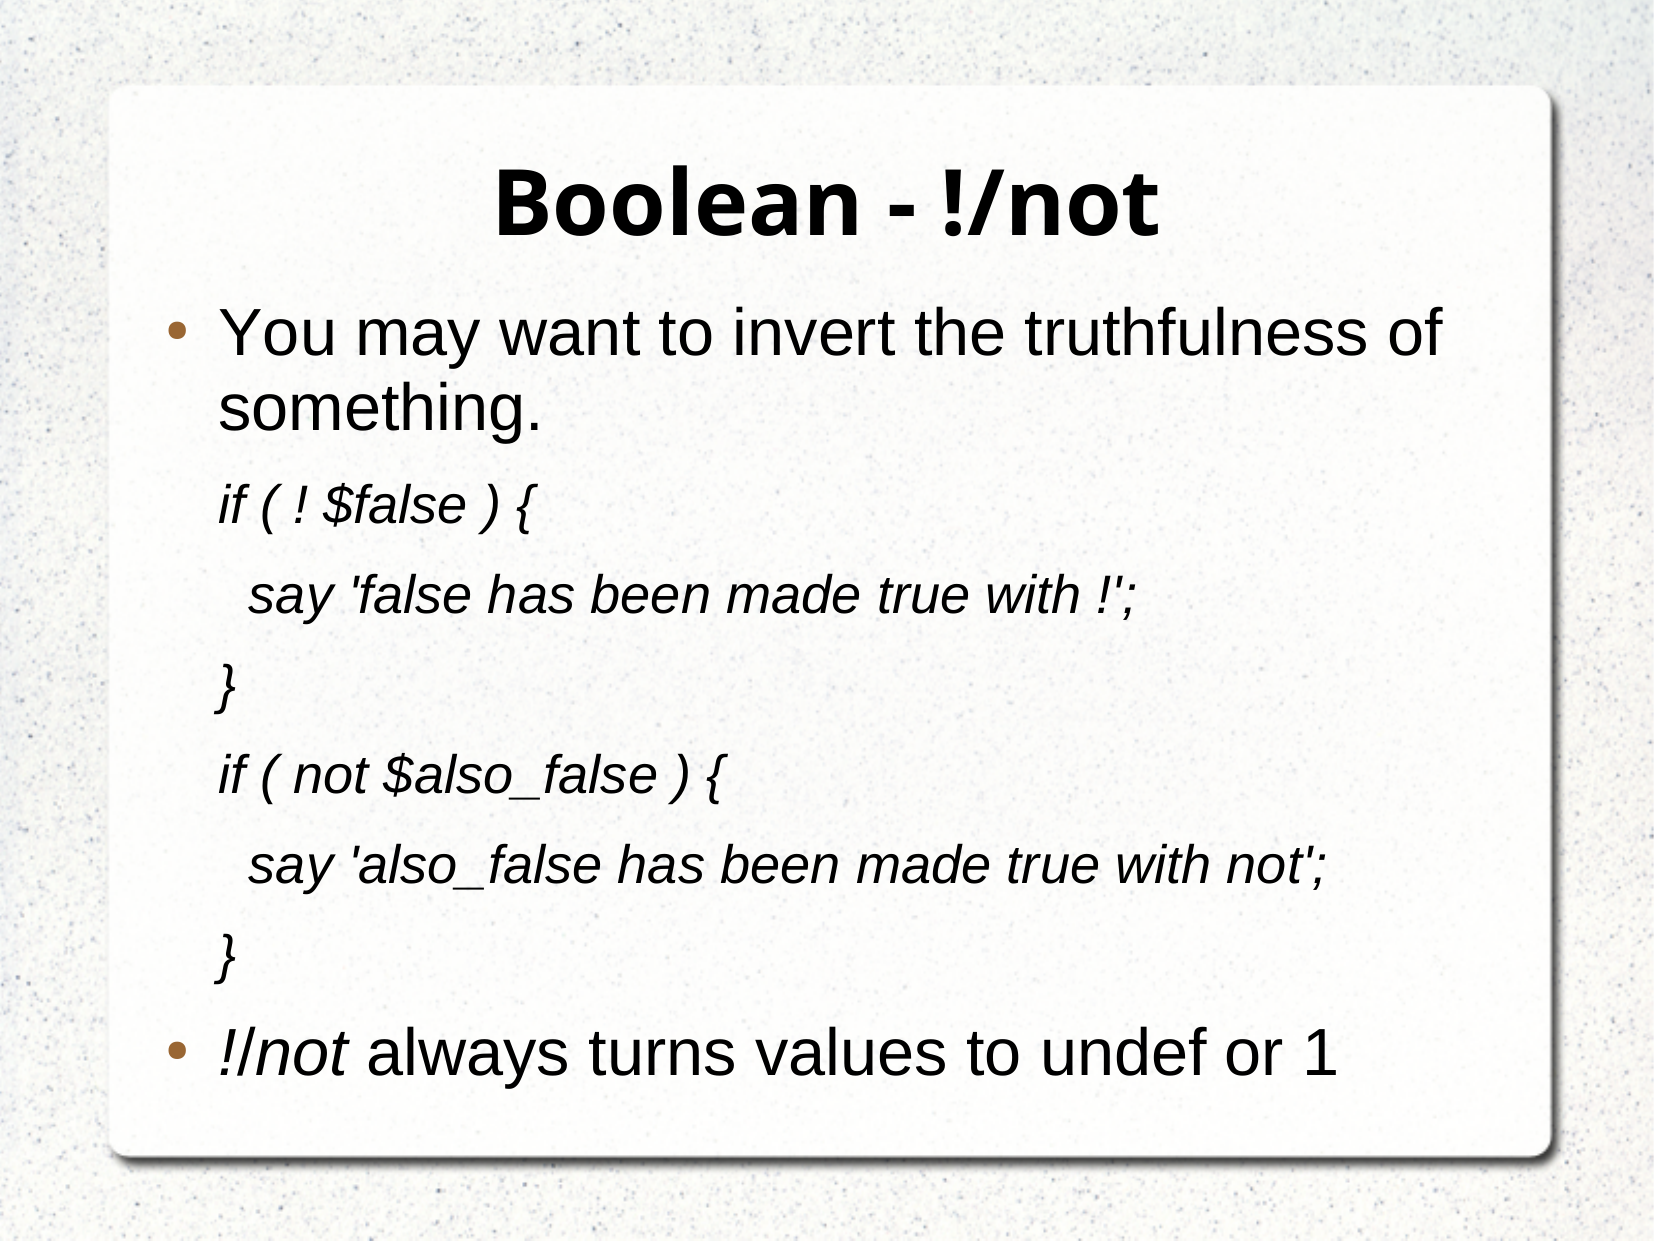

# Boolean - !/not
You may want to invert the truthfulness of something.
if ( ! $false ) {
 say 'false has been made true with !';
}
if ( not $also_false ) {
 say 'also_false has been made true with not';
}
!/not always turns values to undef or 1